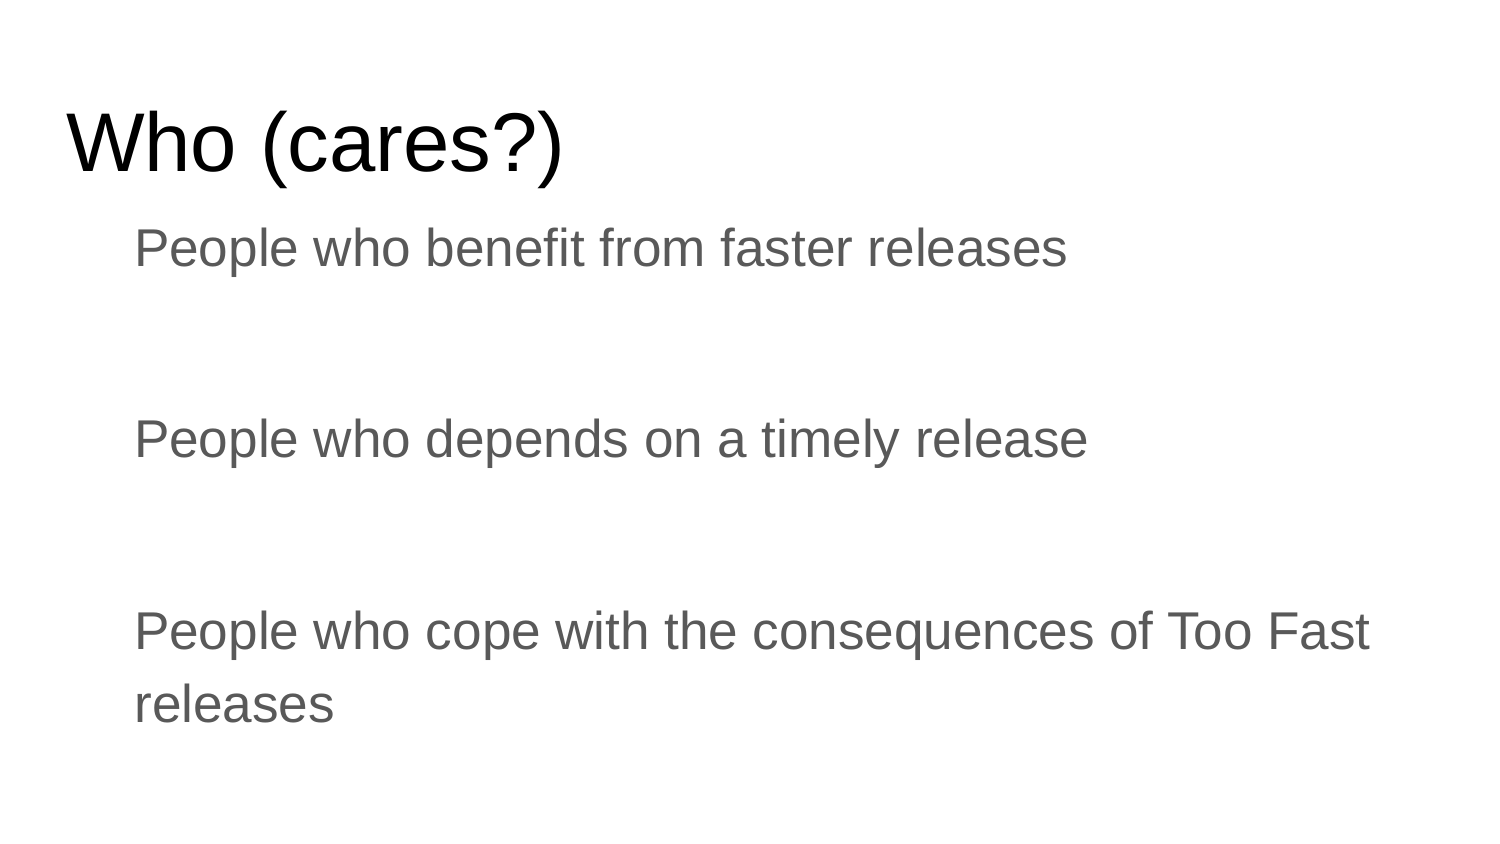

# Who (cares?)
People who benefit from faster releases
People who depends on a timely release
People who cope with the consequences of Too Fast releases